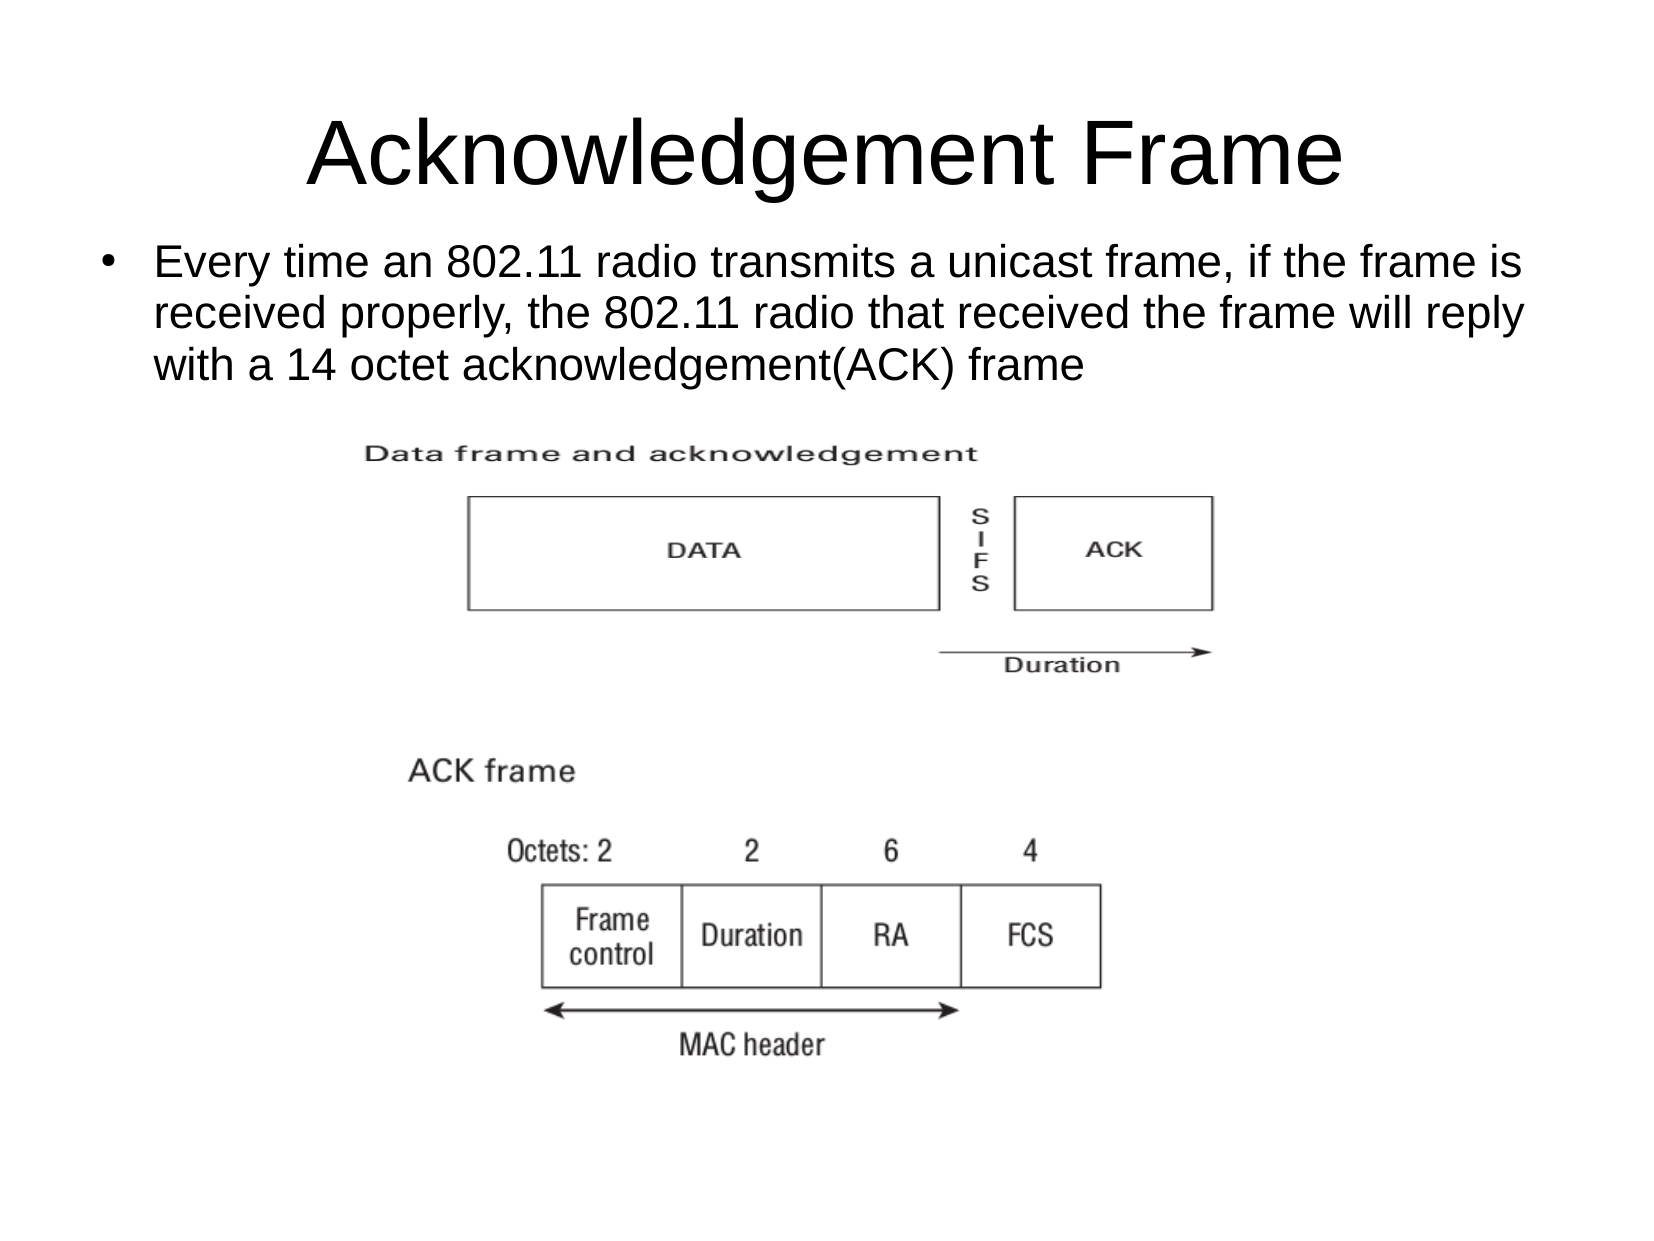

# Acknowledgement Frame
Every time an 802.11 radio transmits a unicast frame, if the frame is received properly, the 802.11 radio that received the frame will reply with a 14 octet acknowledgement(ACK) frame